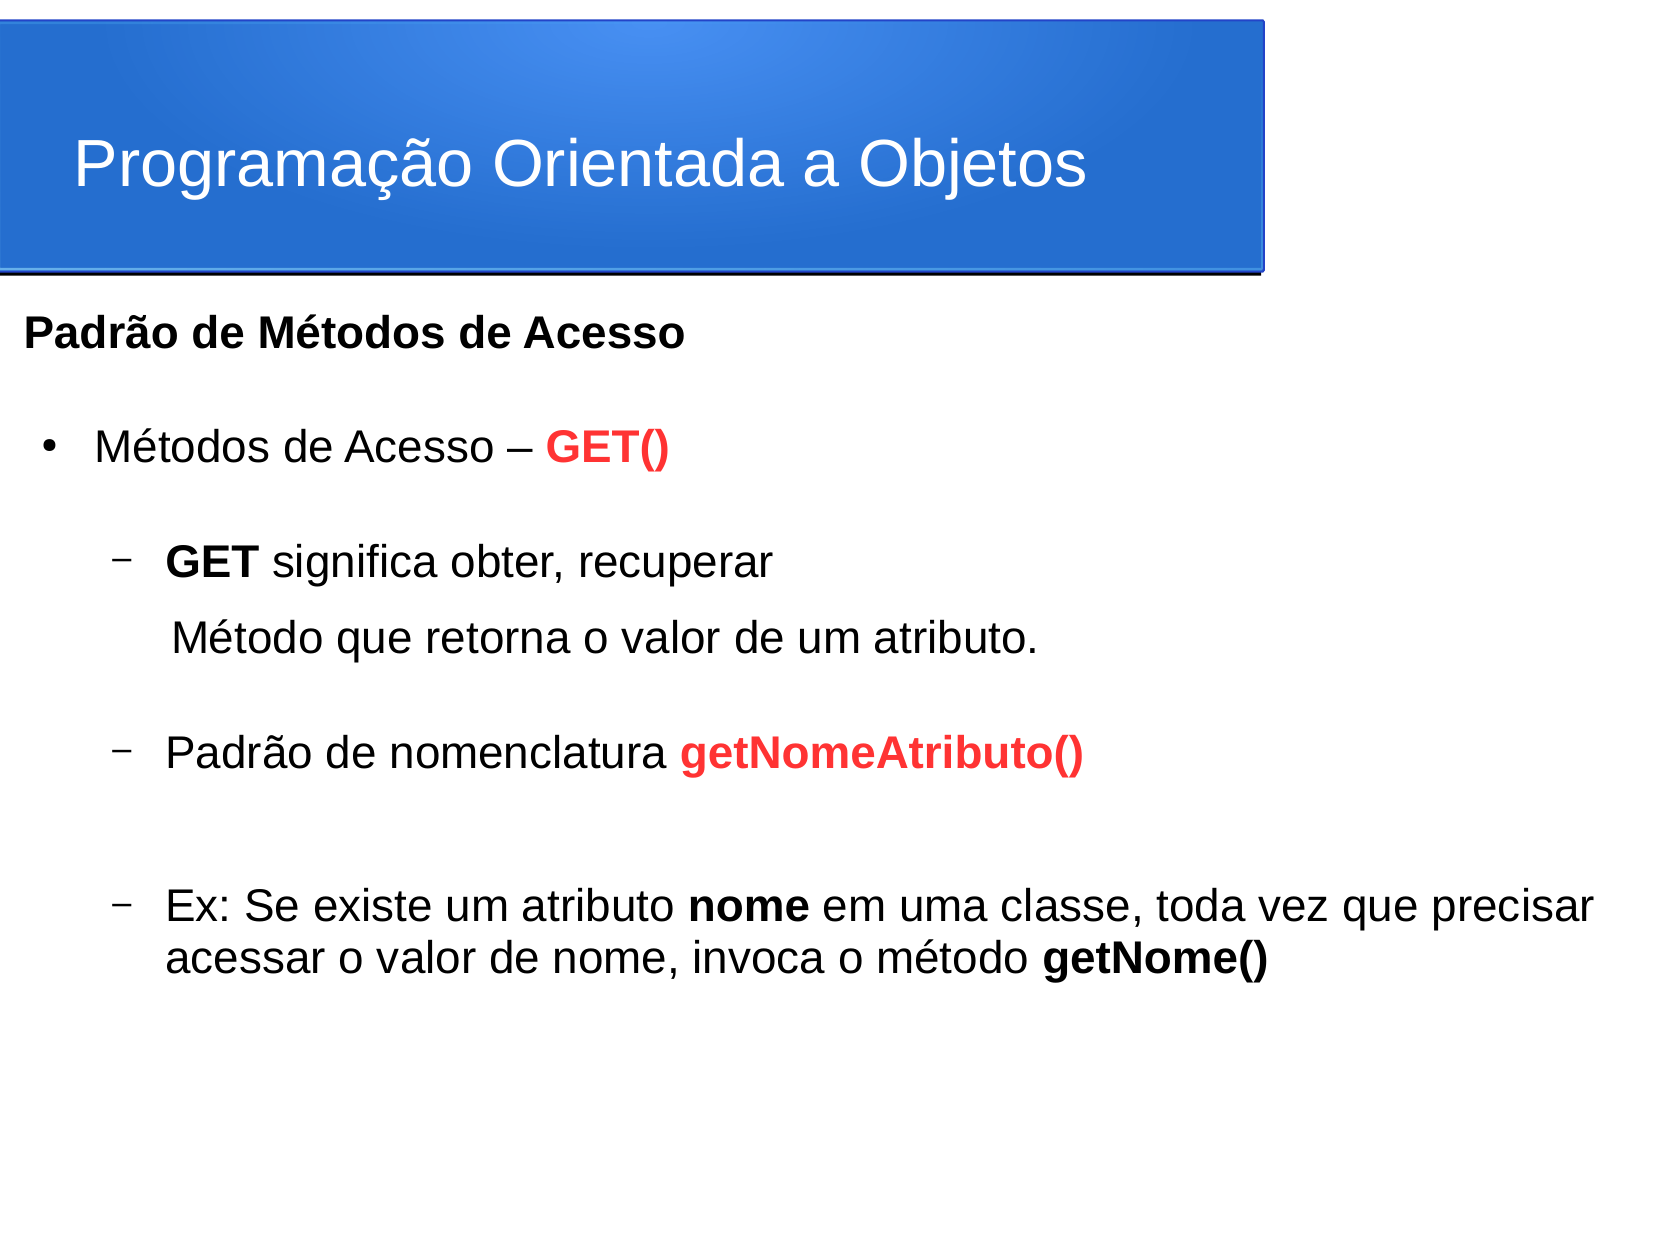

Programação Orientada a Objetos
# Padrão de Métodos de Acesso
Métodos de Acesso – GET()
GET significa obter, recuperar
 Método que retorna o valor de um atributo.
Padrão de nomenclatura getNomeAtributo()
Ex: Se existe um atributo nome em uma classe, toda vez que precisar acessar o valor de nome, invoca o método getNome()